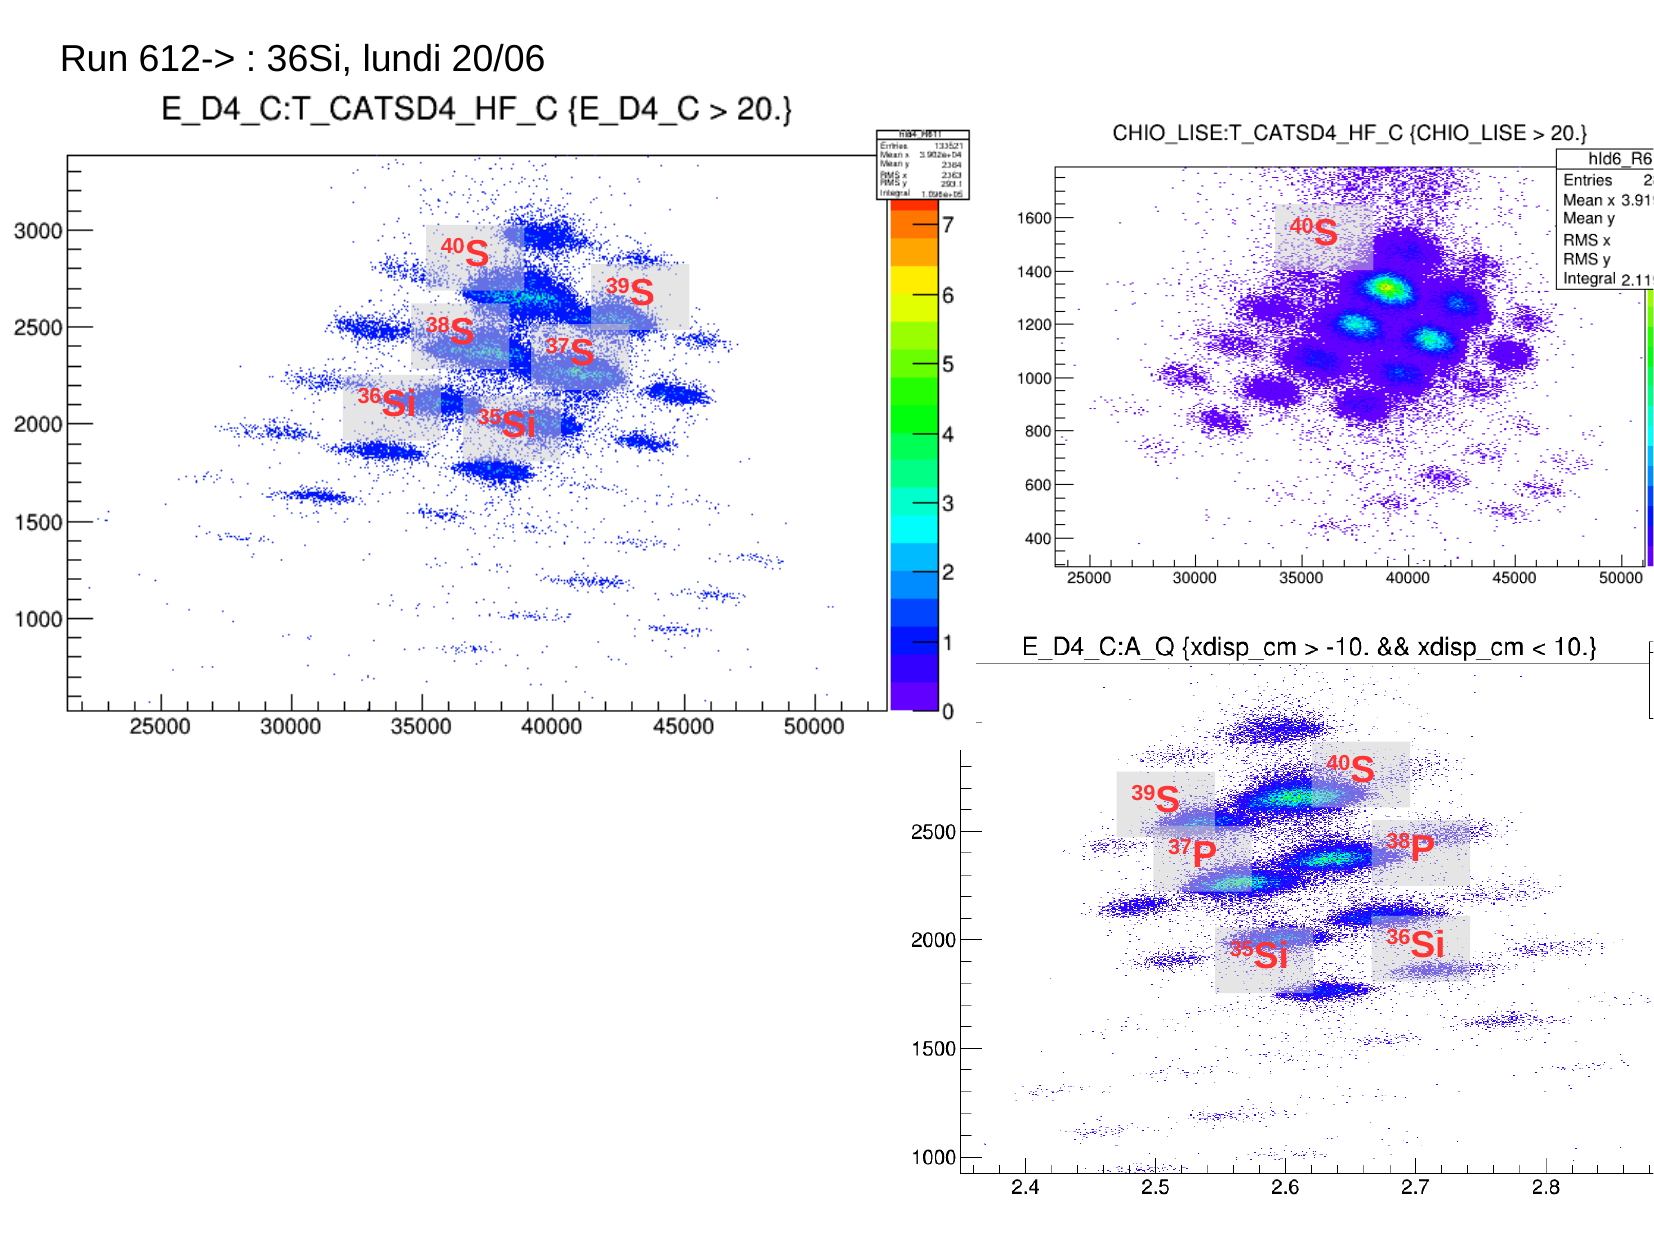

Run 612-> : 36Si, lundi 20/06
40S
40S
39S
38S
37S
36Si
35Si
40S
39S
38P
37P
36Si
35Si